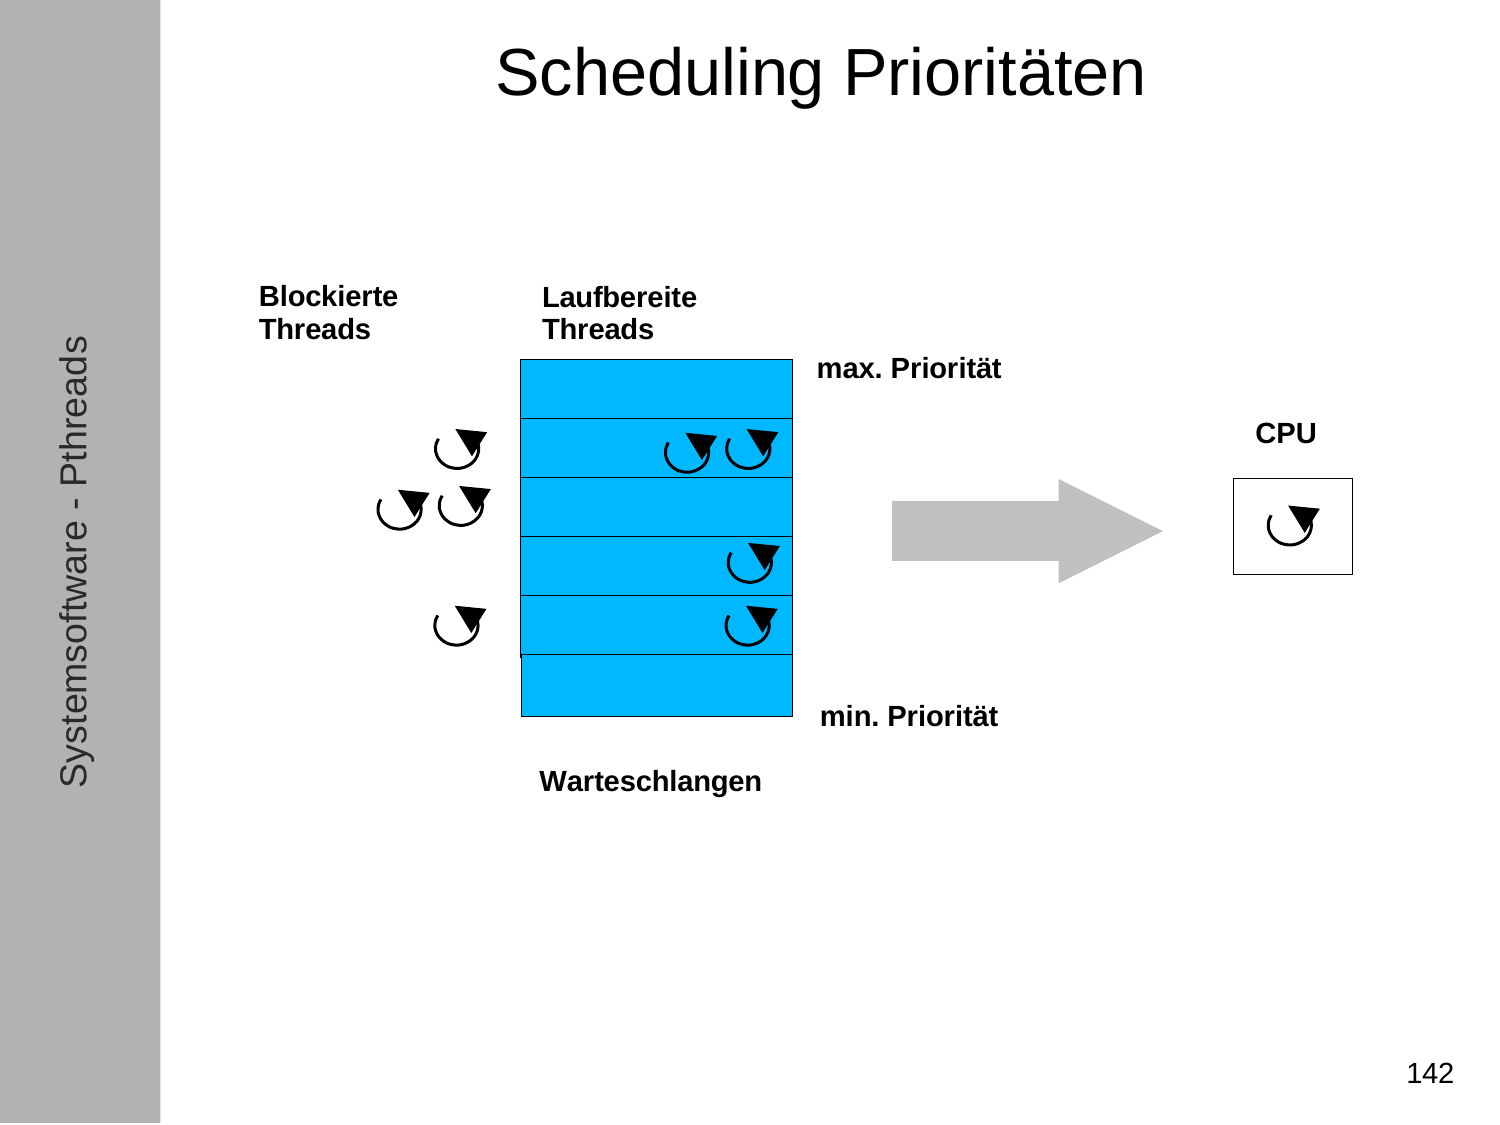

Scheduling Prioritäten
Blockierte
Threads
Laufbereite
Threads
max. Priorität
CPU
Systemsoftware - Pthreads
min. Priorität
Warteschlangen